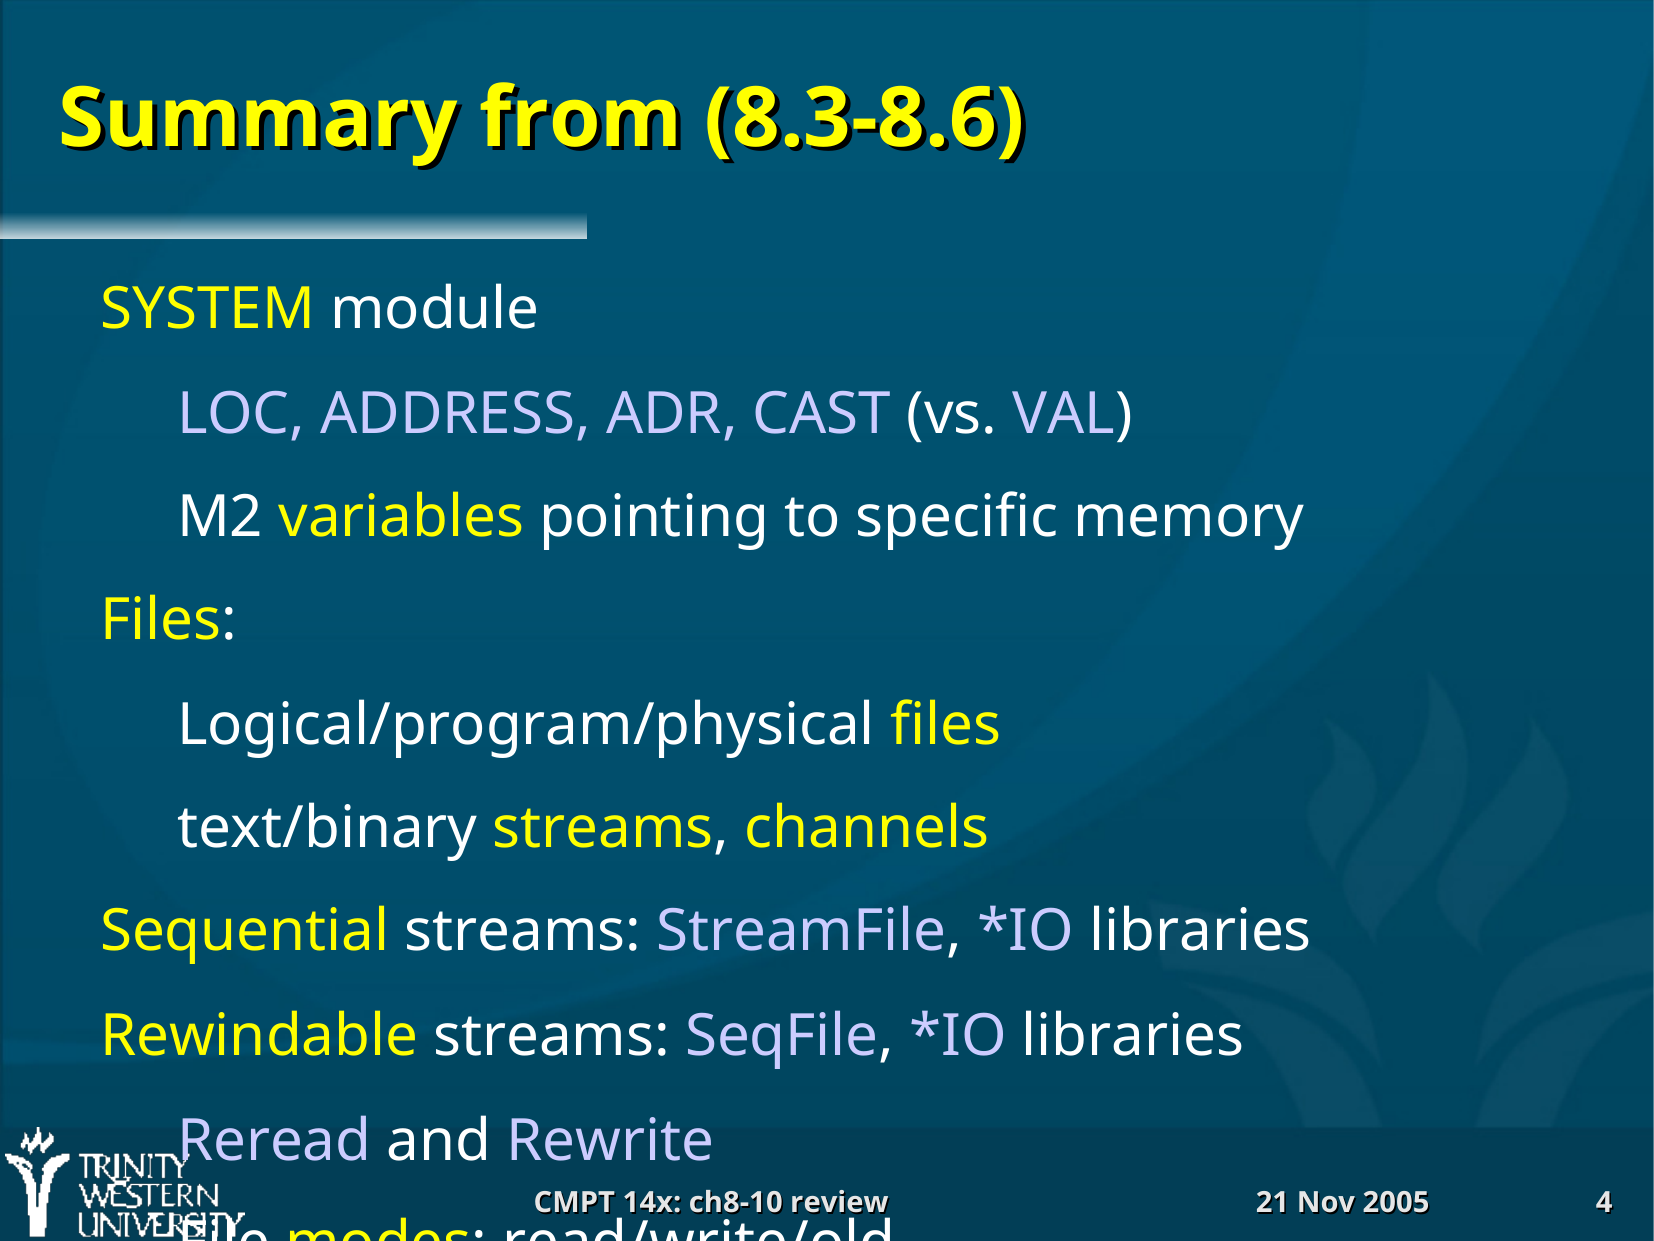

# Summary from (8.3-8.6)
SYSTEM module
LOC, ADDRESS, ADR, CAST (vs. VAL)
M2 variables pointing to specific memory
Files:
Logical/program/physical files
text/binary streams, channels
Sequential streams: StreamFile, *IO libraries
Rewindable streams: SeqFile, *IO libraries
Reread and Rewrite
File modes: read/write/old
CMPT 14x: ch8-10 review
21 Nov 2005
4